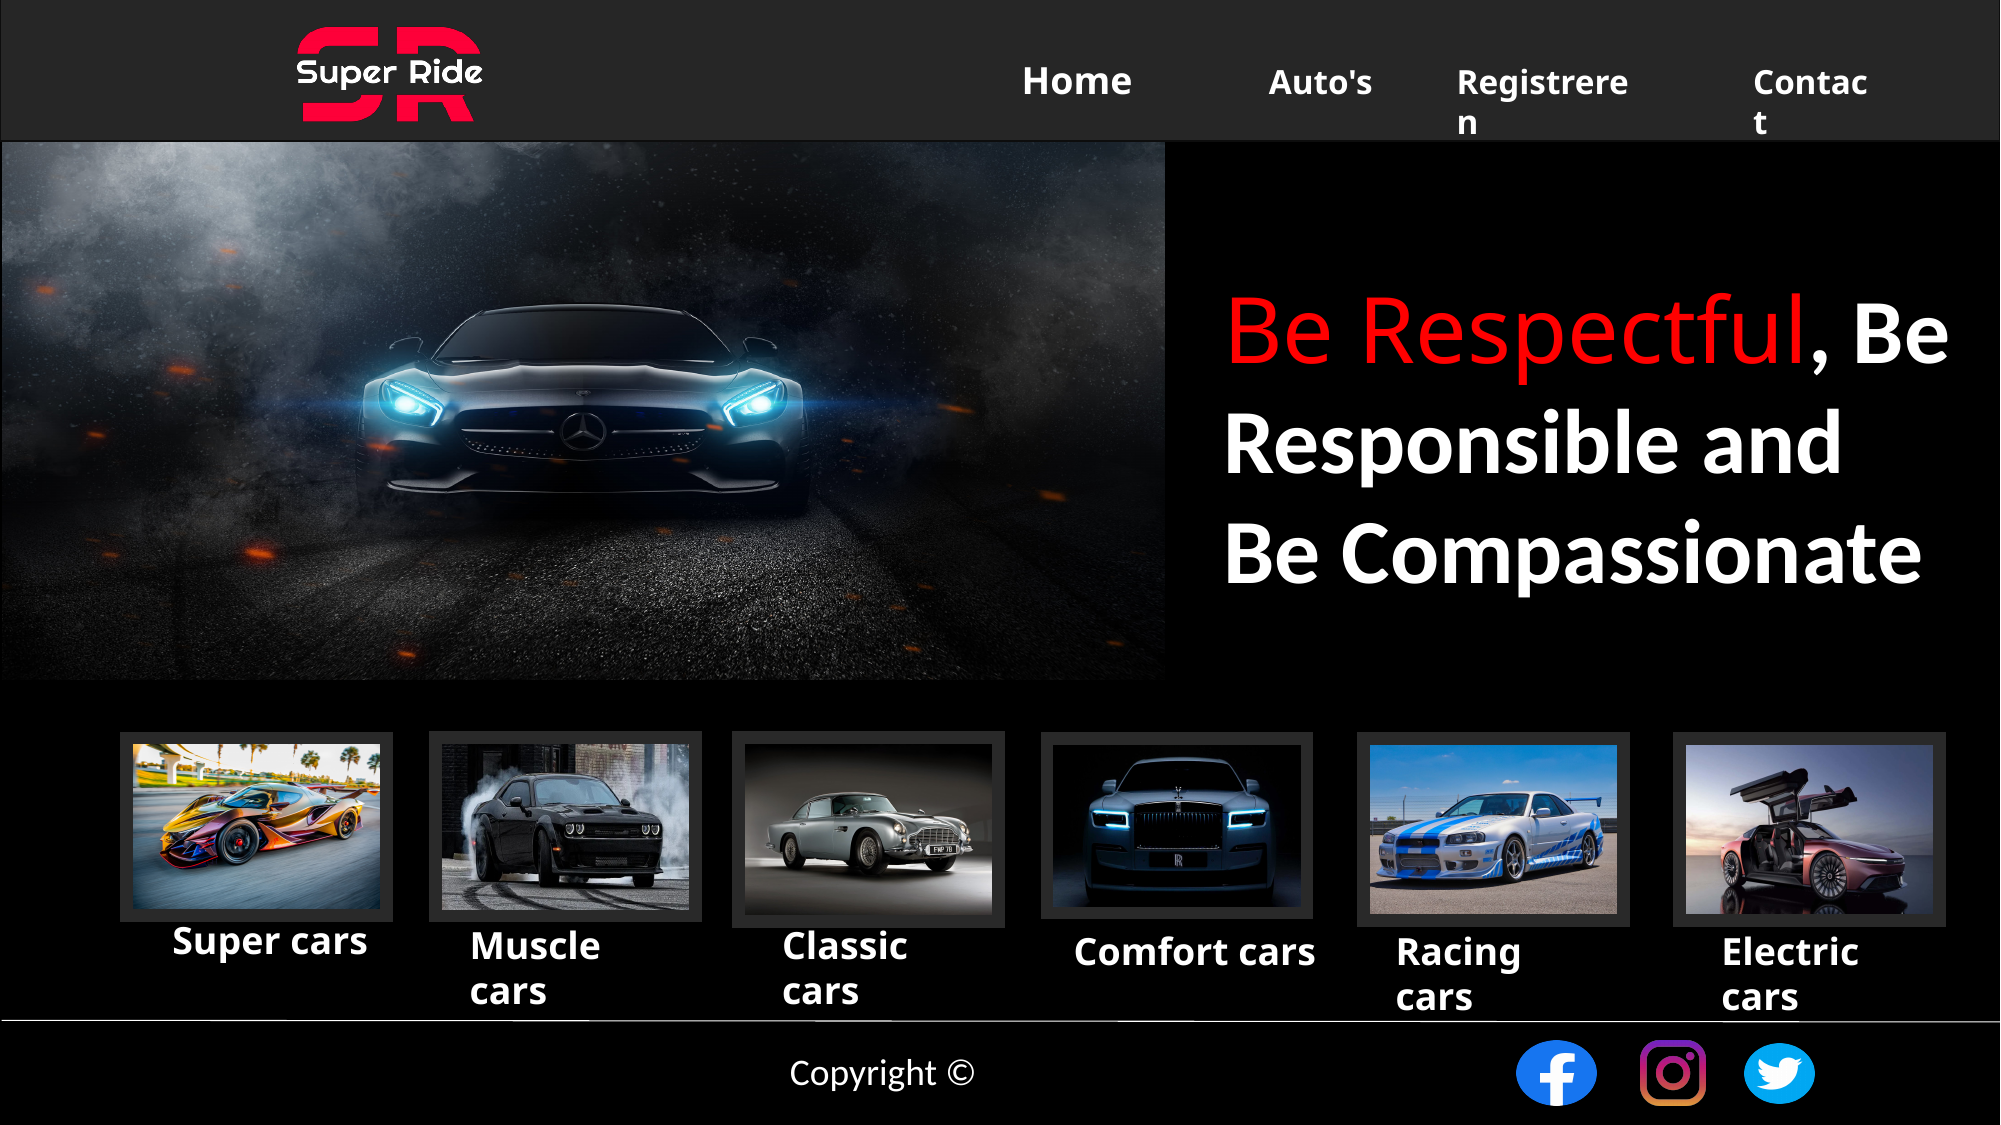

Home
Auto's
Registreren
Contact
Be Respectful, Be Responsible and Be Compassionate
Super cars
Muscle cars
Classic cars
Comfort cars
Racing cars
Electric cars
Copyright ©